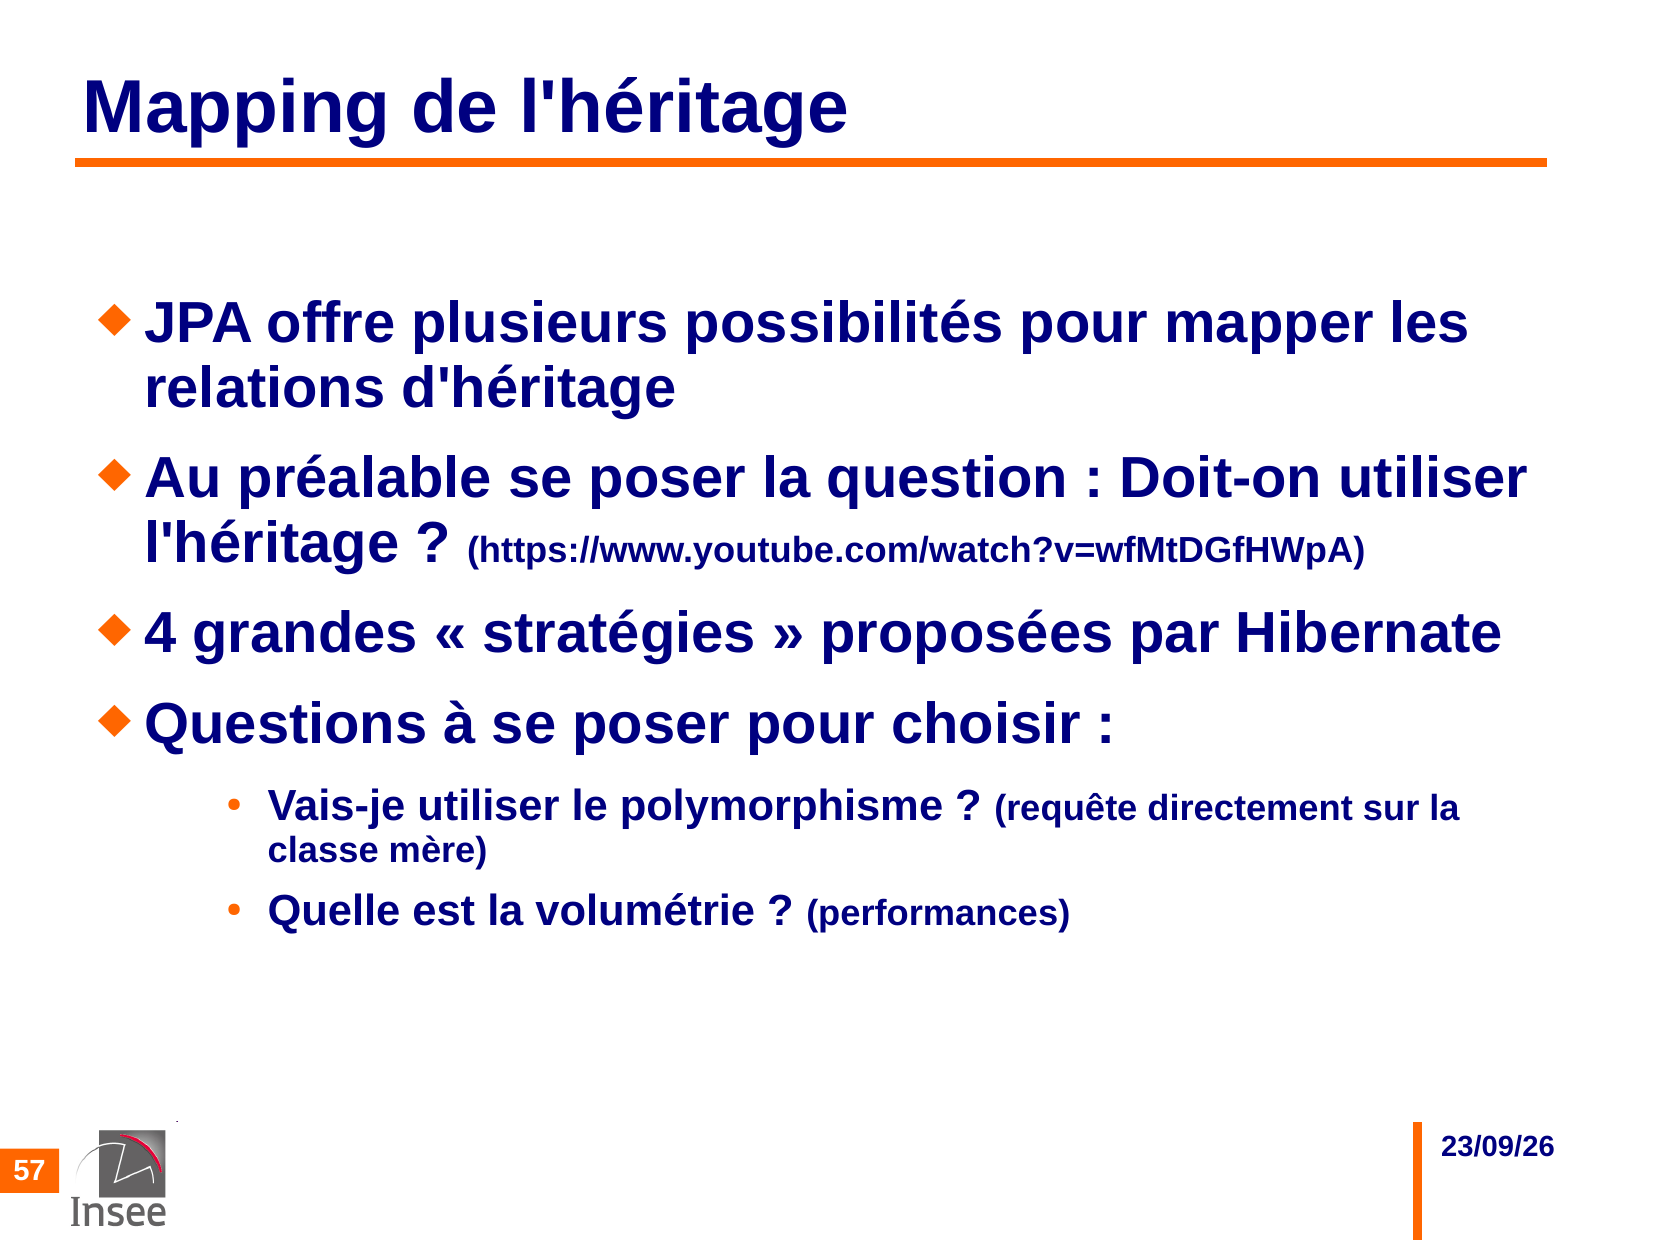

# Mapping de l'héritage
JPA offre plusieurs possibilités pour mapper les relations d'héritage
Au préalable se poser la question : Doit-on utiliser l'héritage ? (https://www.youtube.com/watch?v=wfMtDGfHWpA)
4 grandes « stratégies » proposées par Hibernate
Questions à se poser pour choisir :
Vais-je utiliser le polymorphisme ? (requête directement sur la classe mère)
Quelle est la volumétrie ? (performances)
57